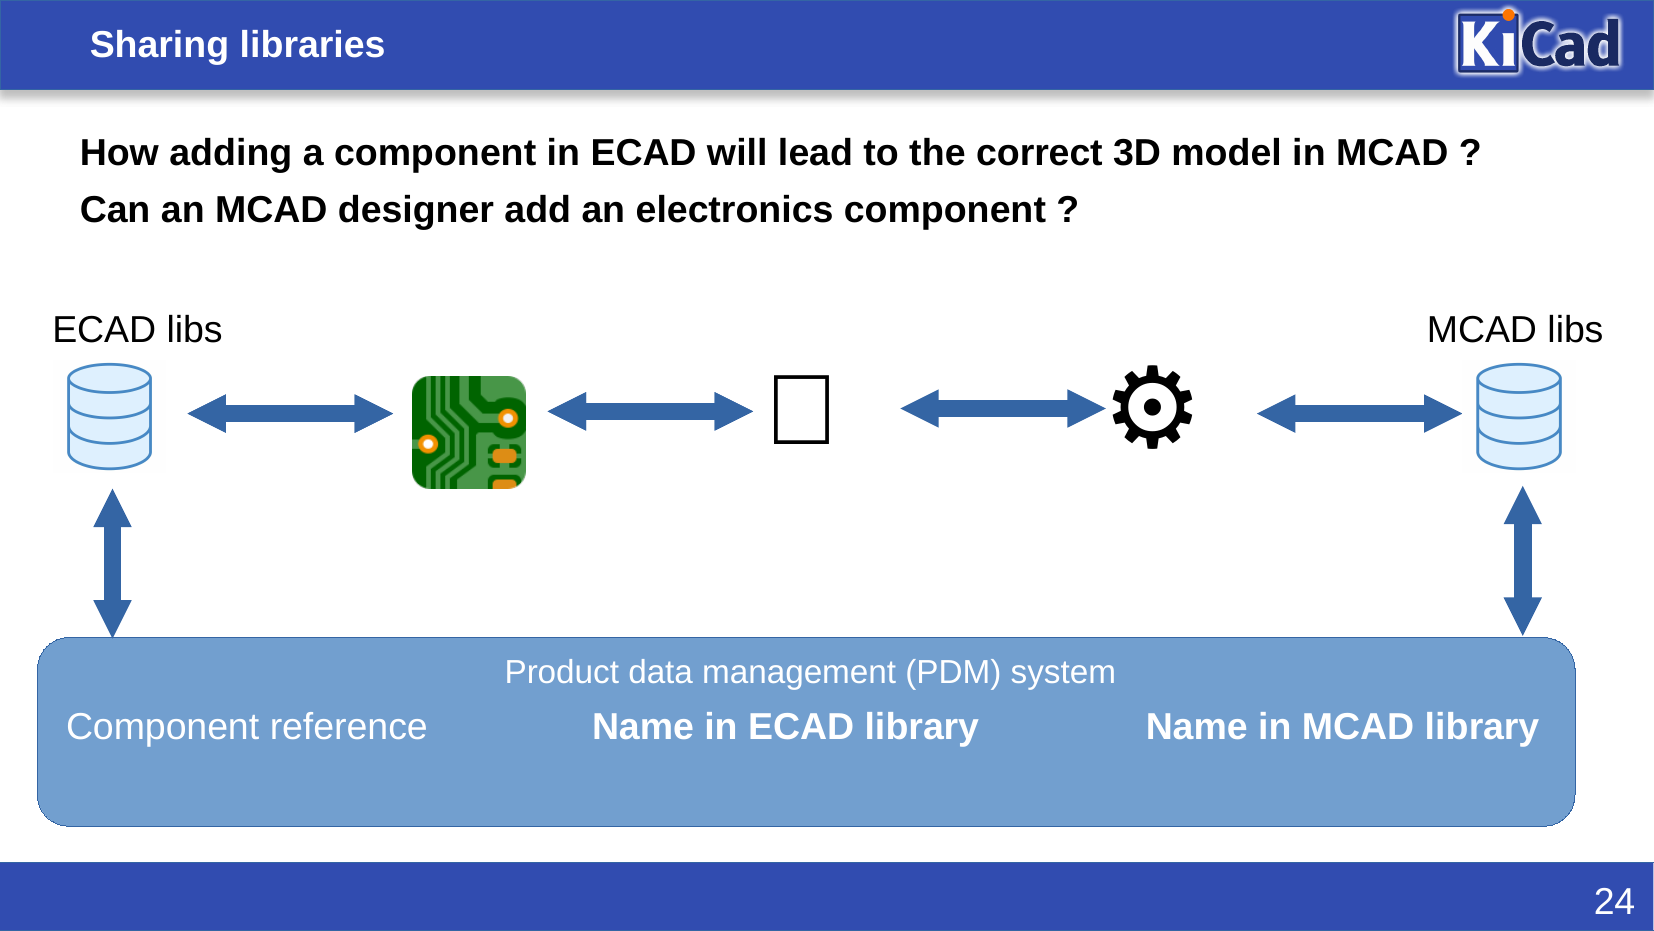

Sharing libraries
How adding a component in ECAD will lead to the correct 3D model in MCAD ?
Can an MCAD designer add an electronics component ?
ECAD libs
MCAD libs
⚙️
📁
 Product data management (PDM) system
| Component reference | Name in ECAD library | Name in MCAD library |
| --- | --- | --- |
| | | |